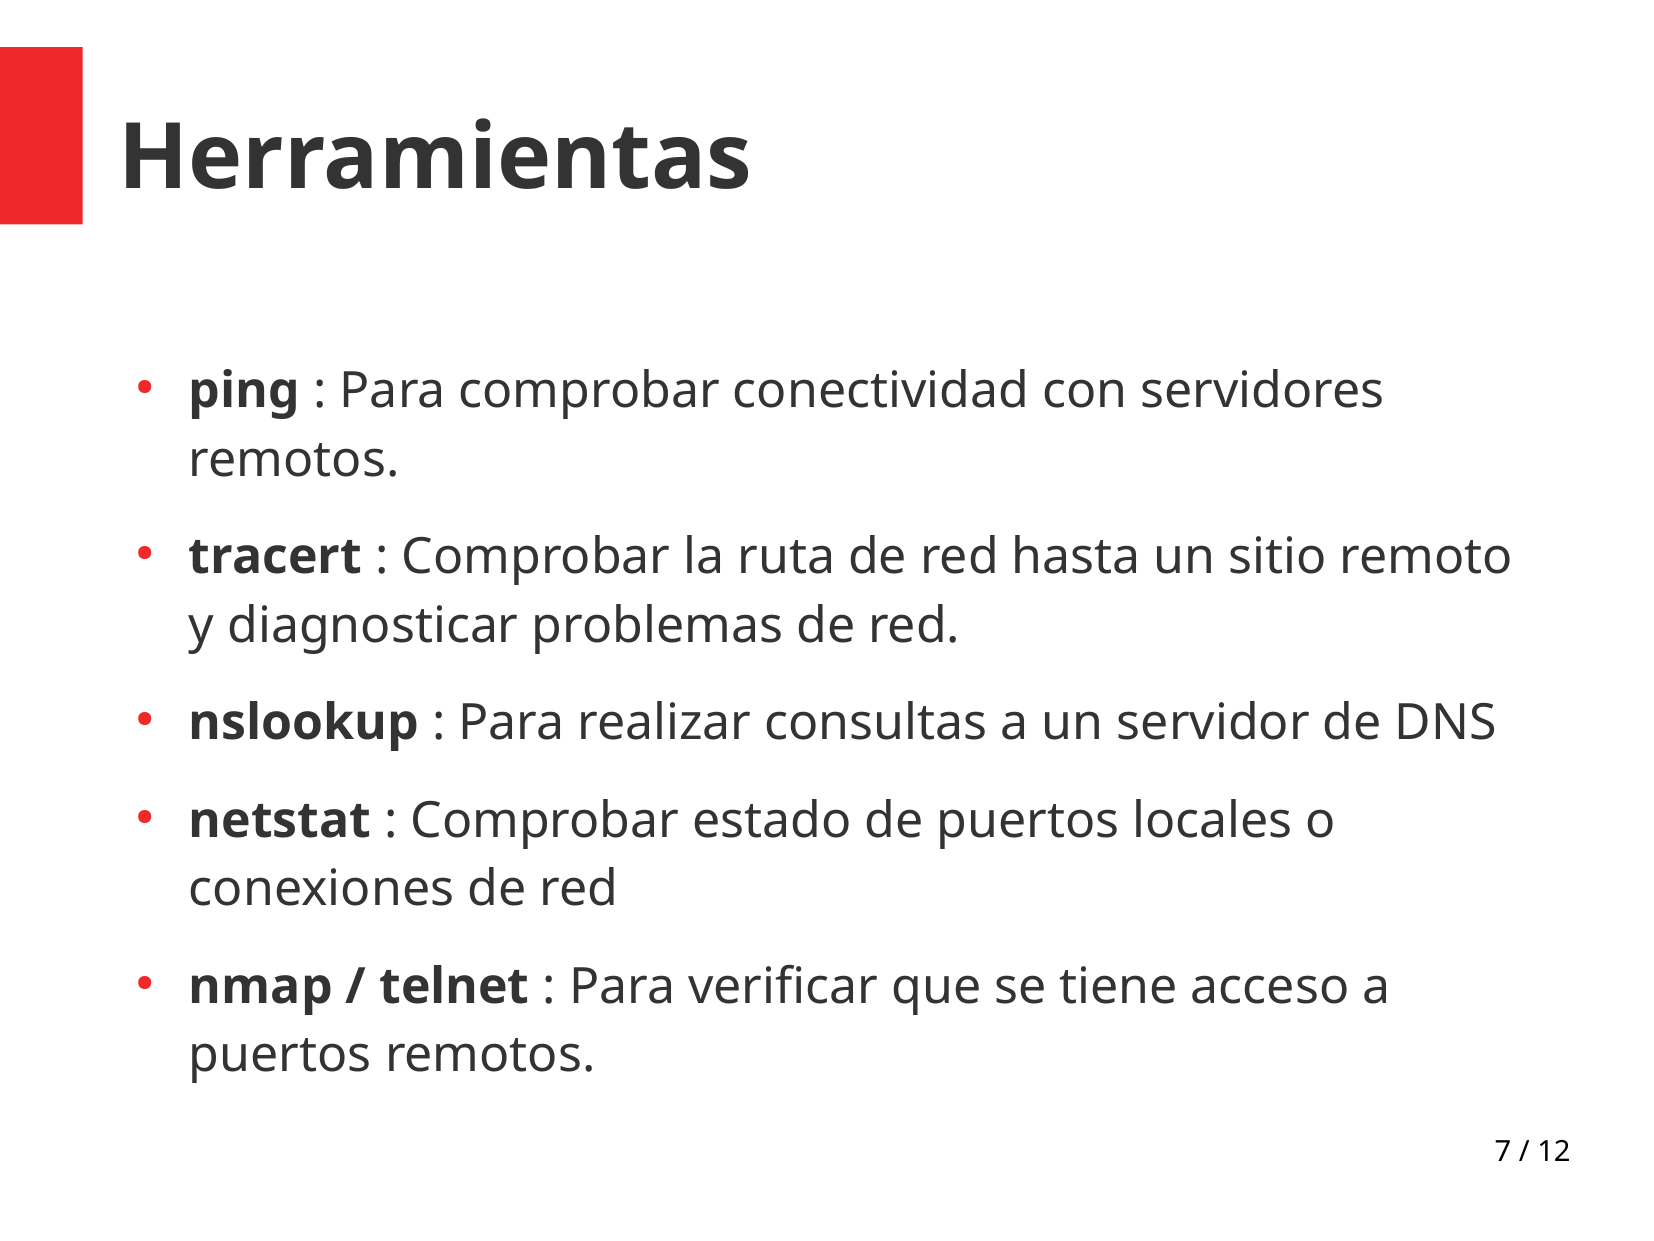

# Herramientas
ping : Para comprobar conectividad con servidores remotos.
tracert : Comprobar la ruta de red hasta un sitio remoto y diagnosticar problemas de red.
nslookup : Para realizar consultas a un servidor de DNS
netstat : Comprobar estado de puertos locales o conexiones de red
nmap / telnet : Para verificar que se tiene acceso a puertos remotos.
7